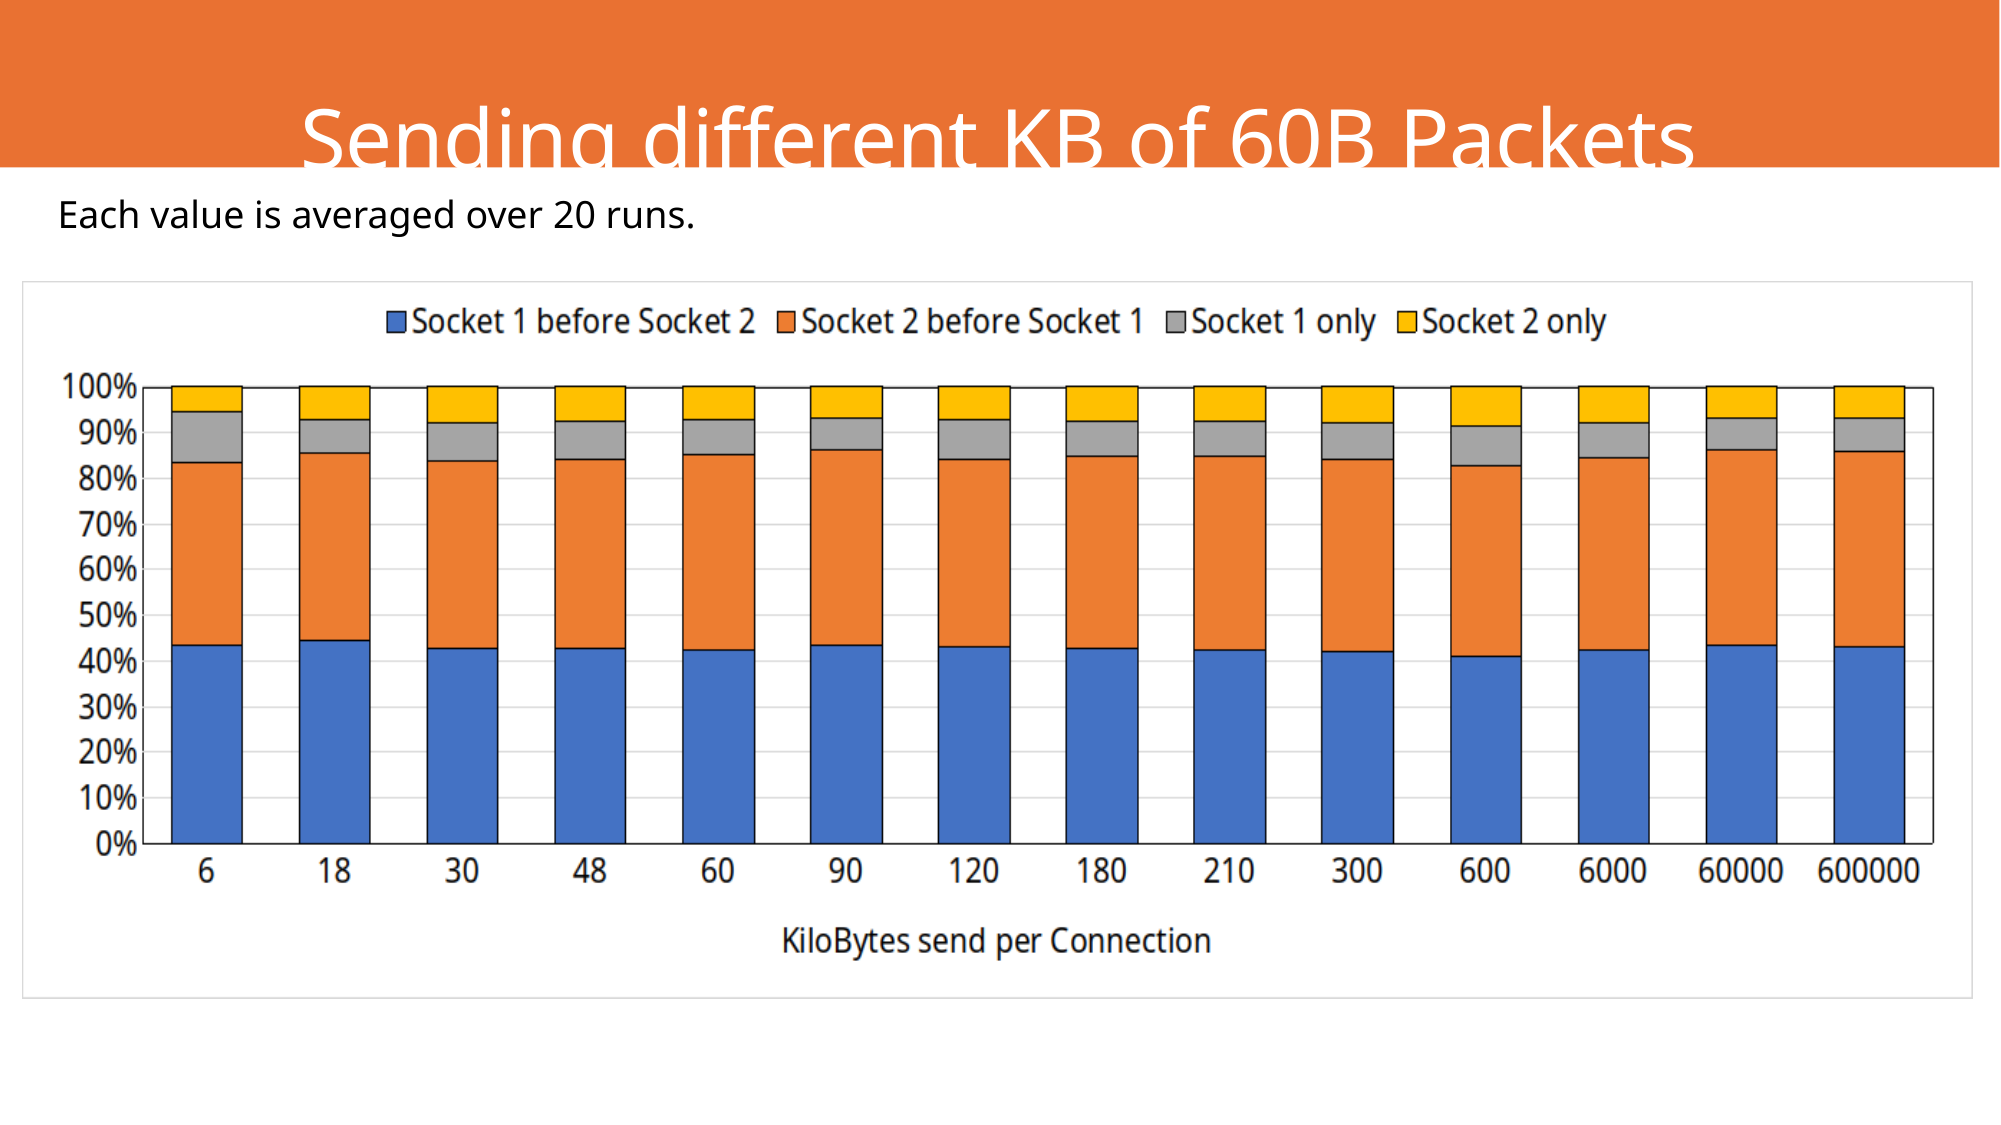

# Sending different KB of 60B Packets
Each value is averaged over 20 runs.